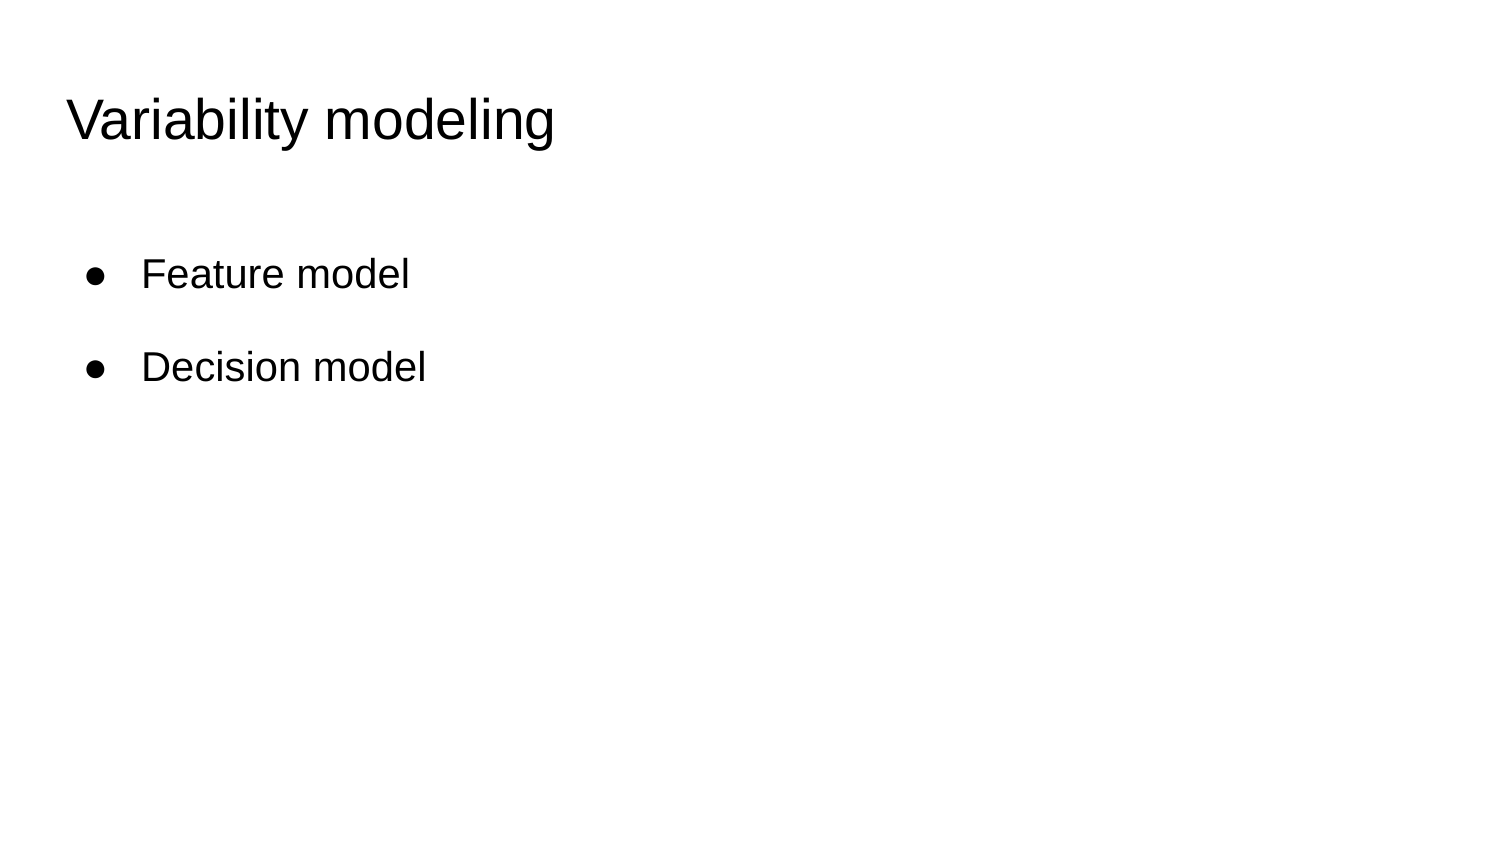

# Variability modeling
Feature model
Decision model